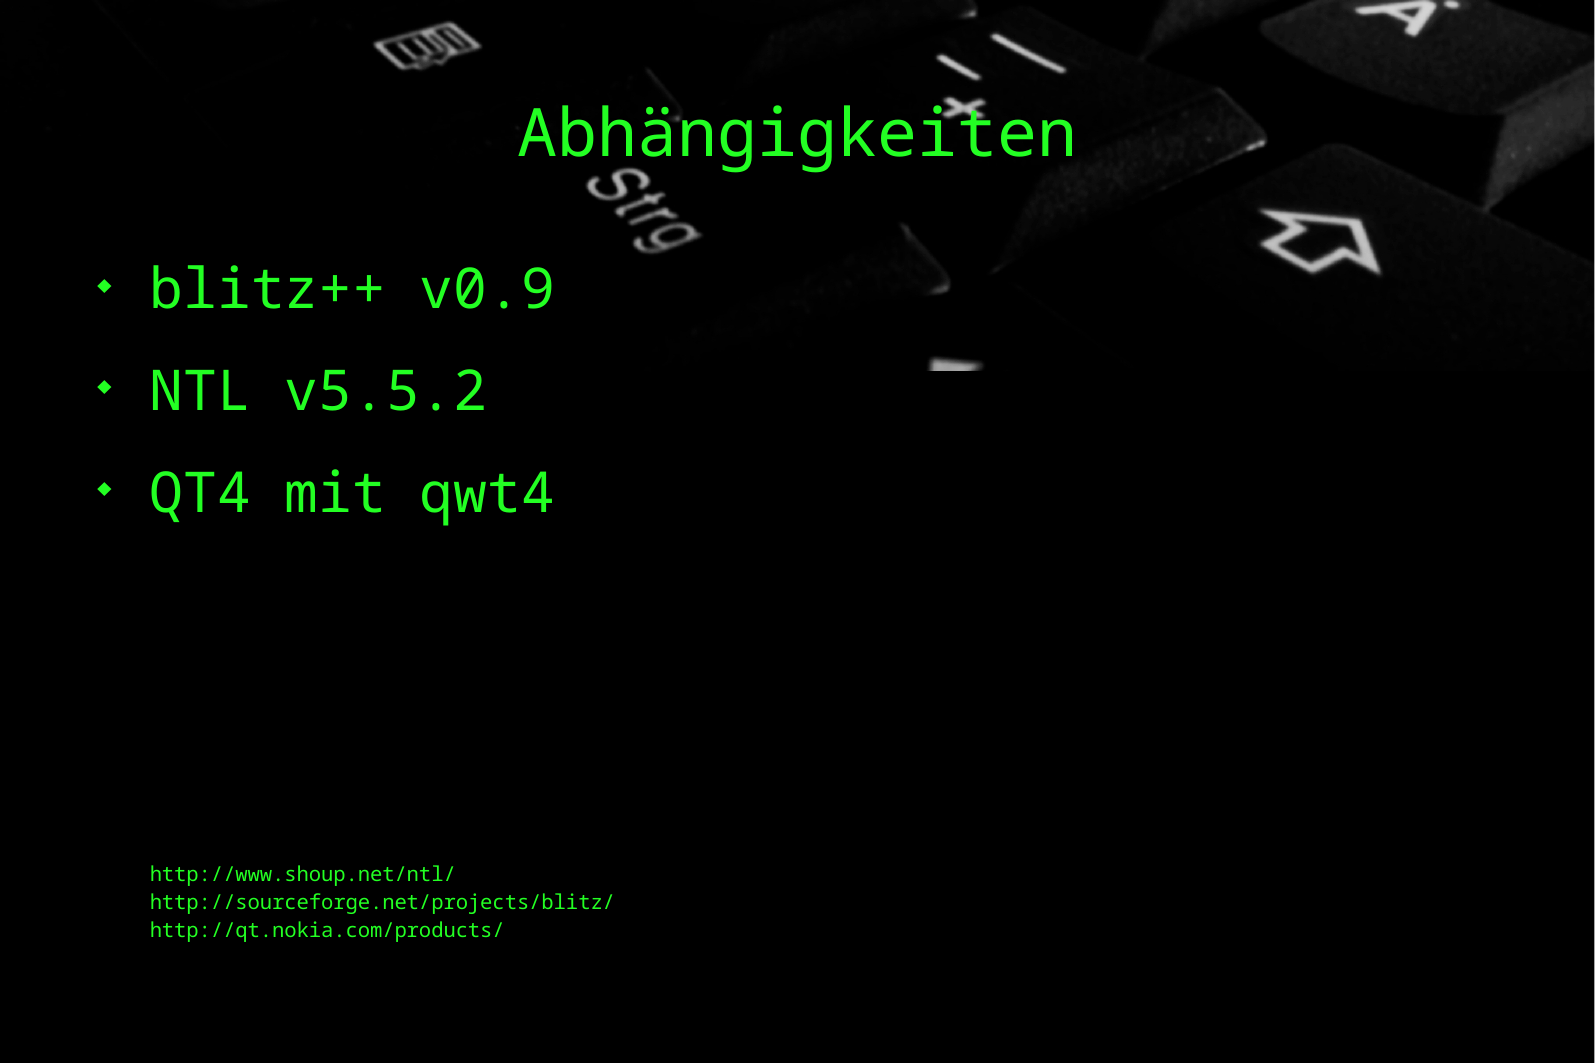

# Abhängigkeiten
blitz++ v0.9
NTL v5.5.2
QT4 mit qwt4
http://www.shoup.net/ntl/
http://sourceforge.net/projects/blitz/
http://qt.nokia.com/products/